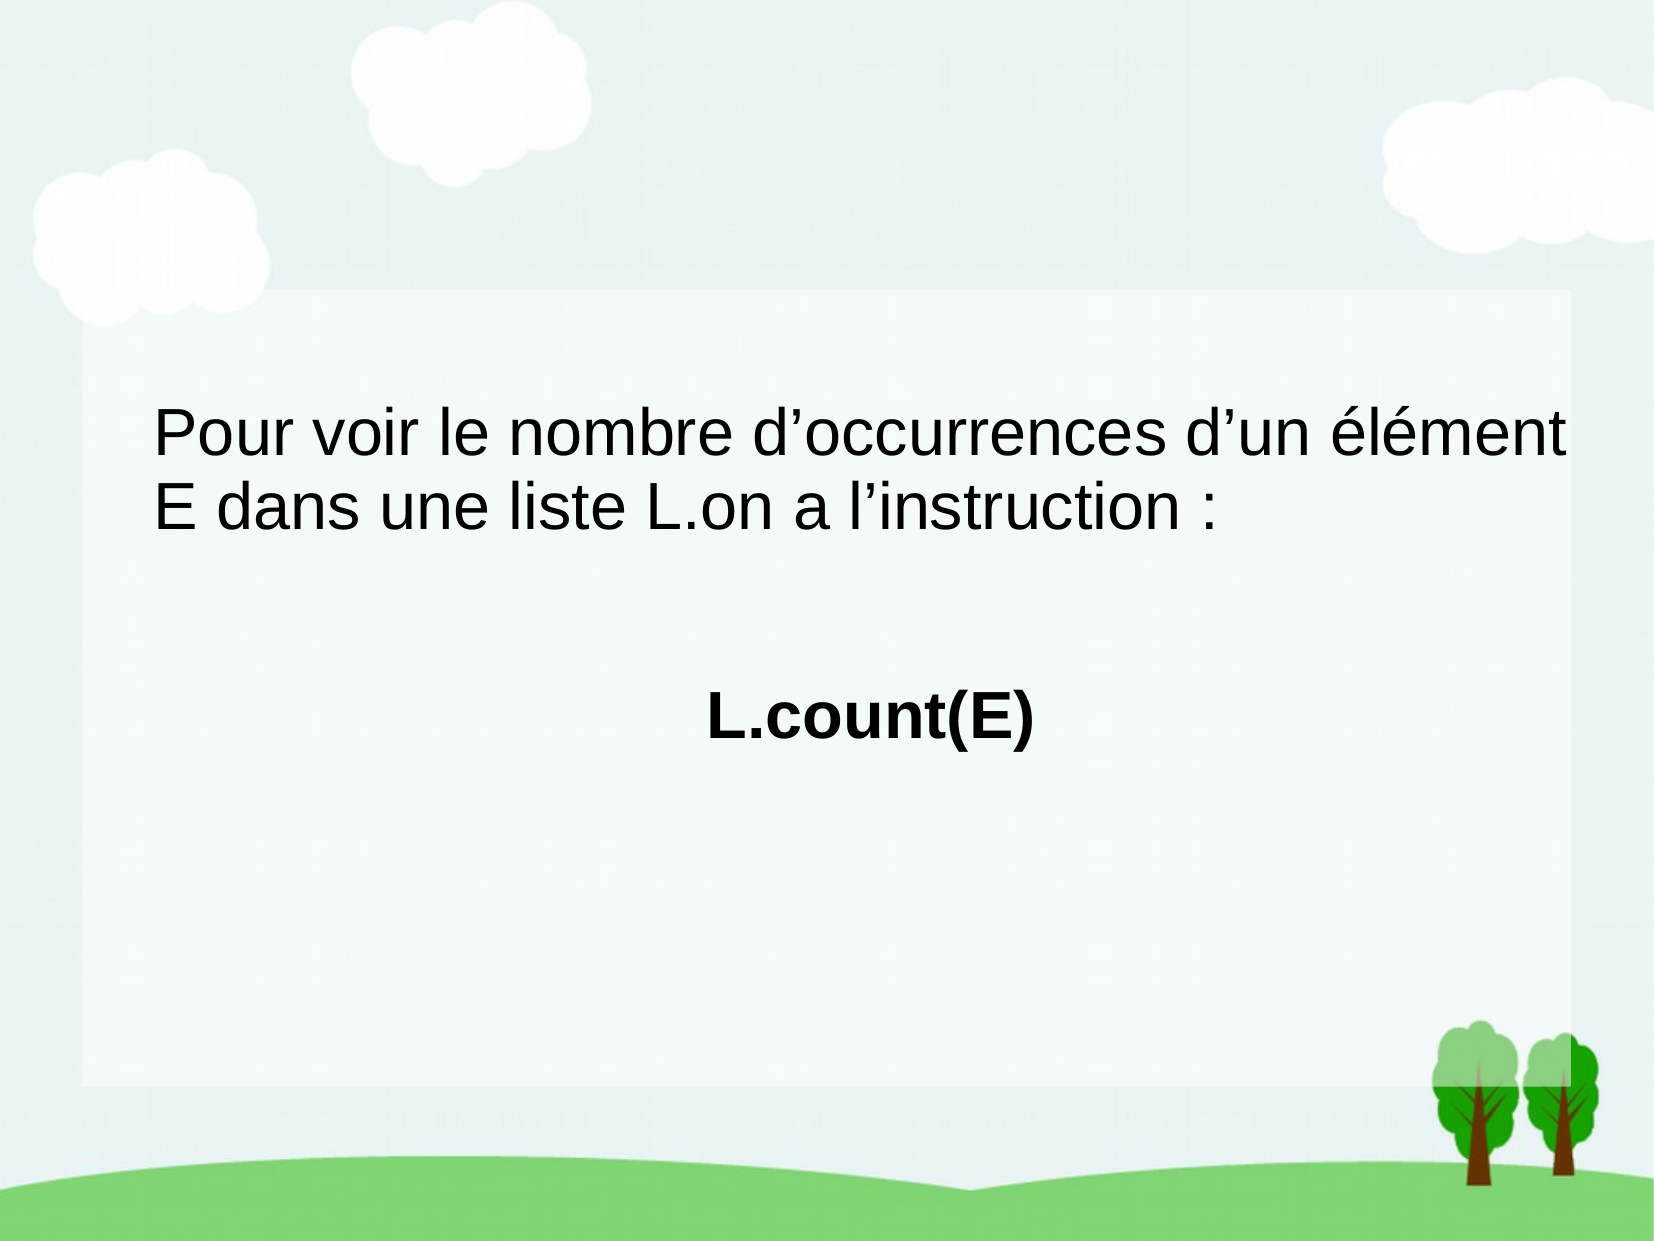

# Pour voir le nombre d’occurrences d’un élément E dans une liste L.on a l’instruction :
 L.count(E)